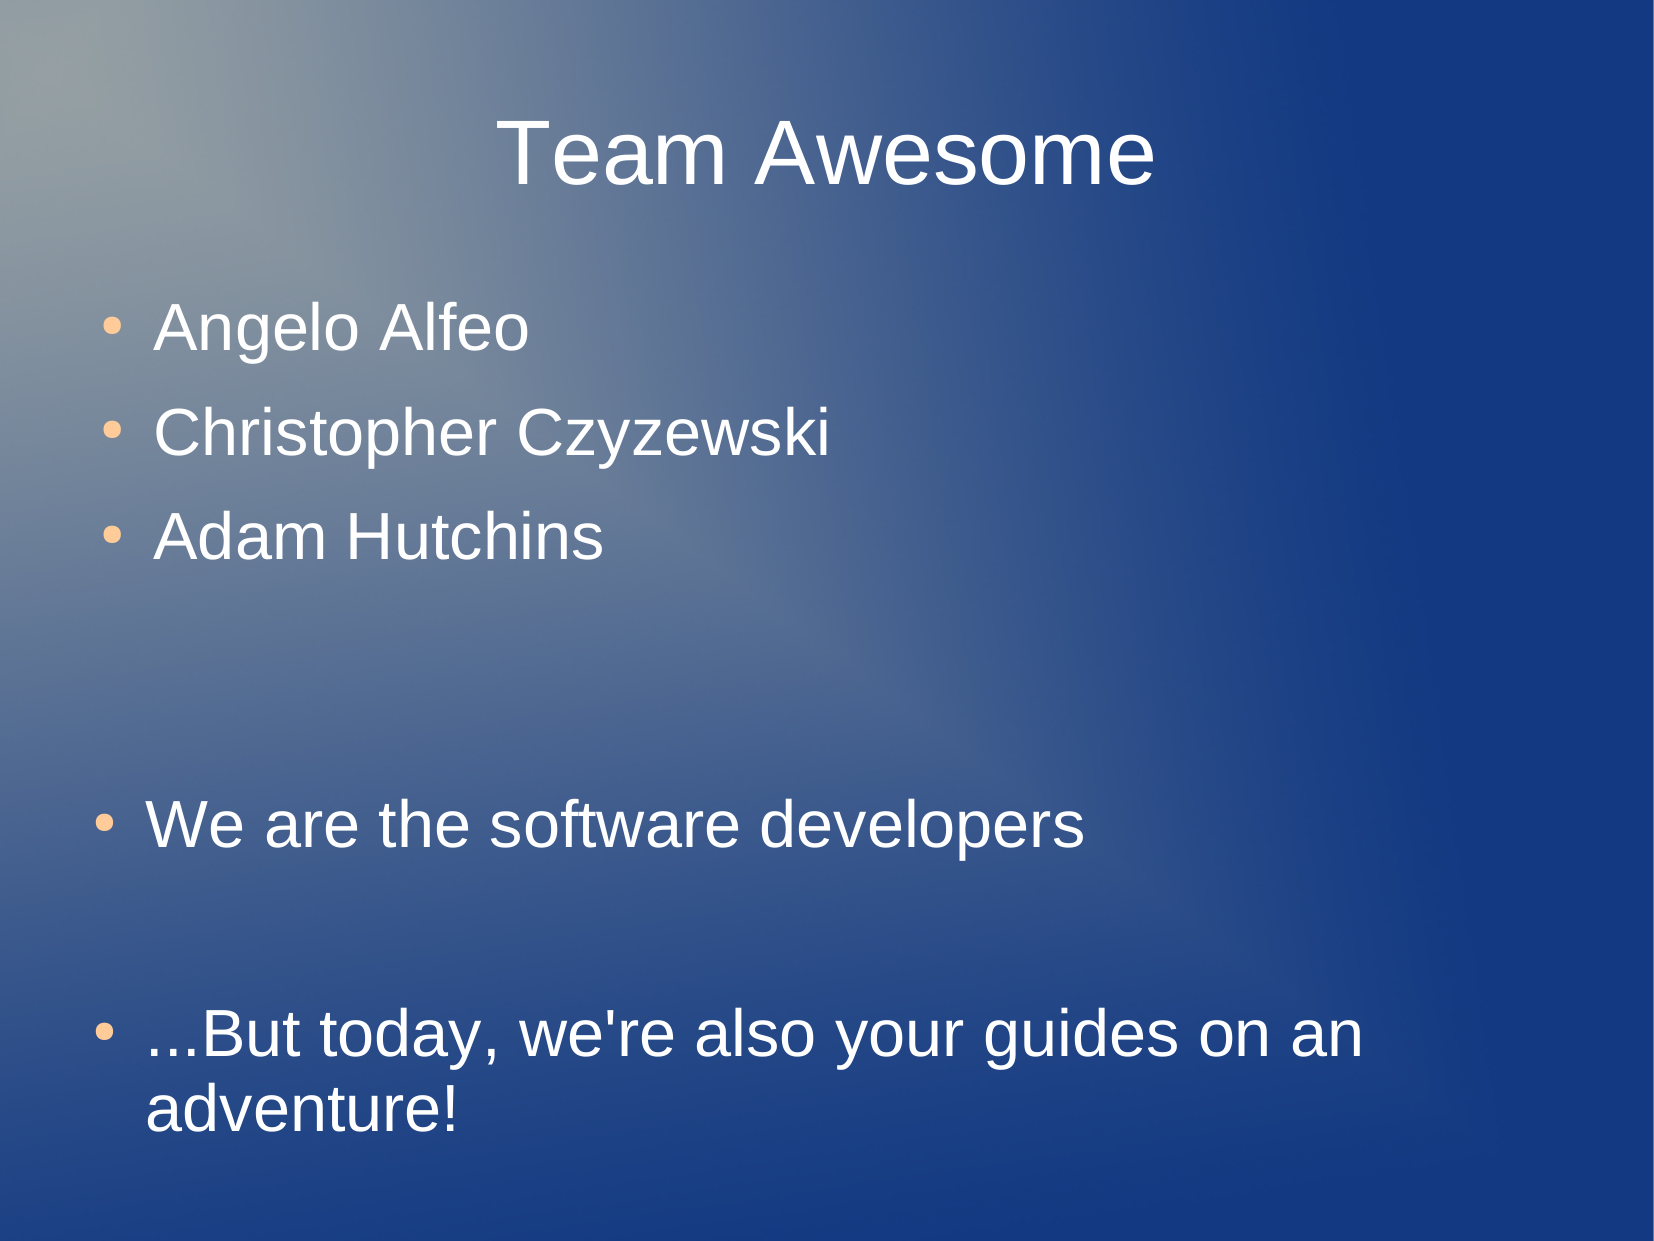

# Team Awesome
Angelo Alfeo
Christopher Czyzewski
Adam Hutchins
We are the software developers
...But today, we're also your guides on an adventure!